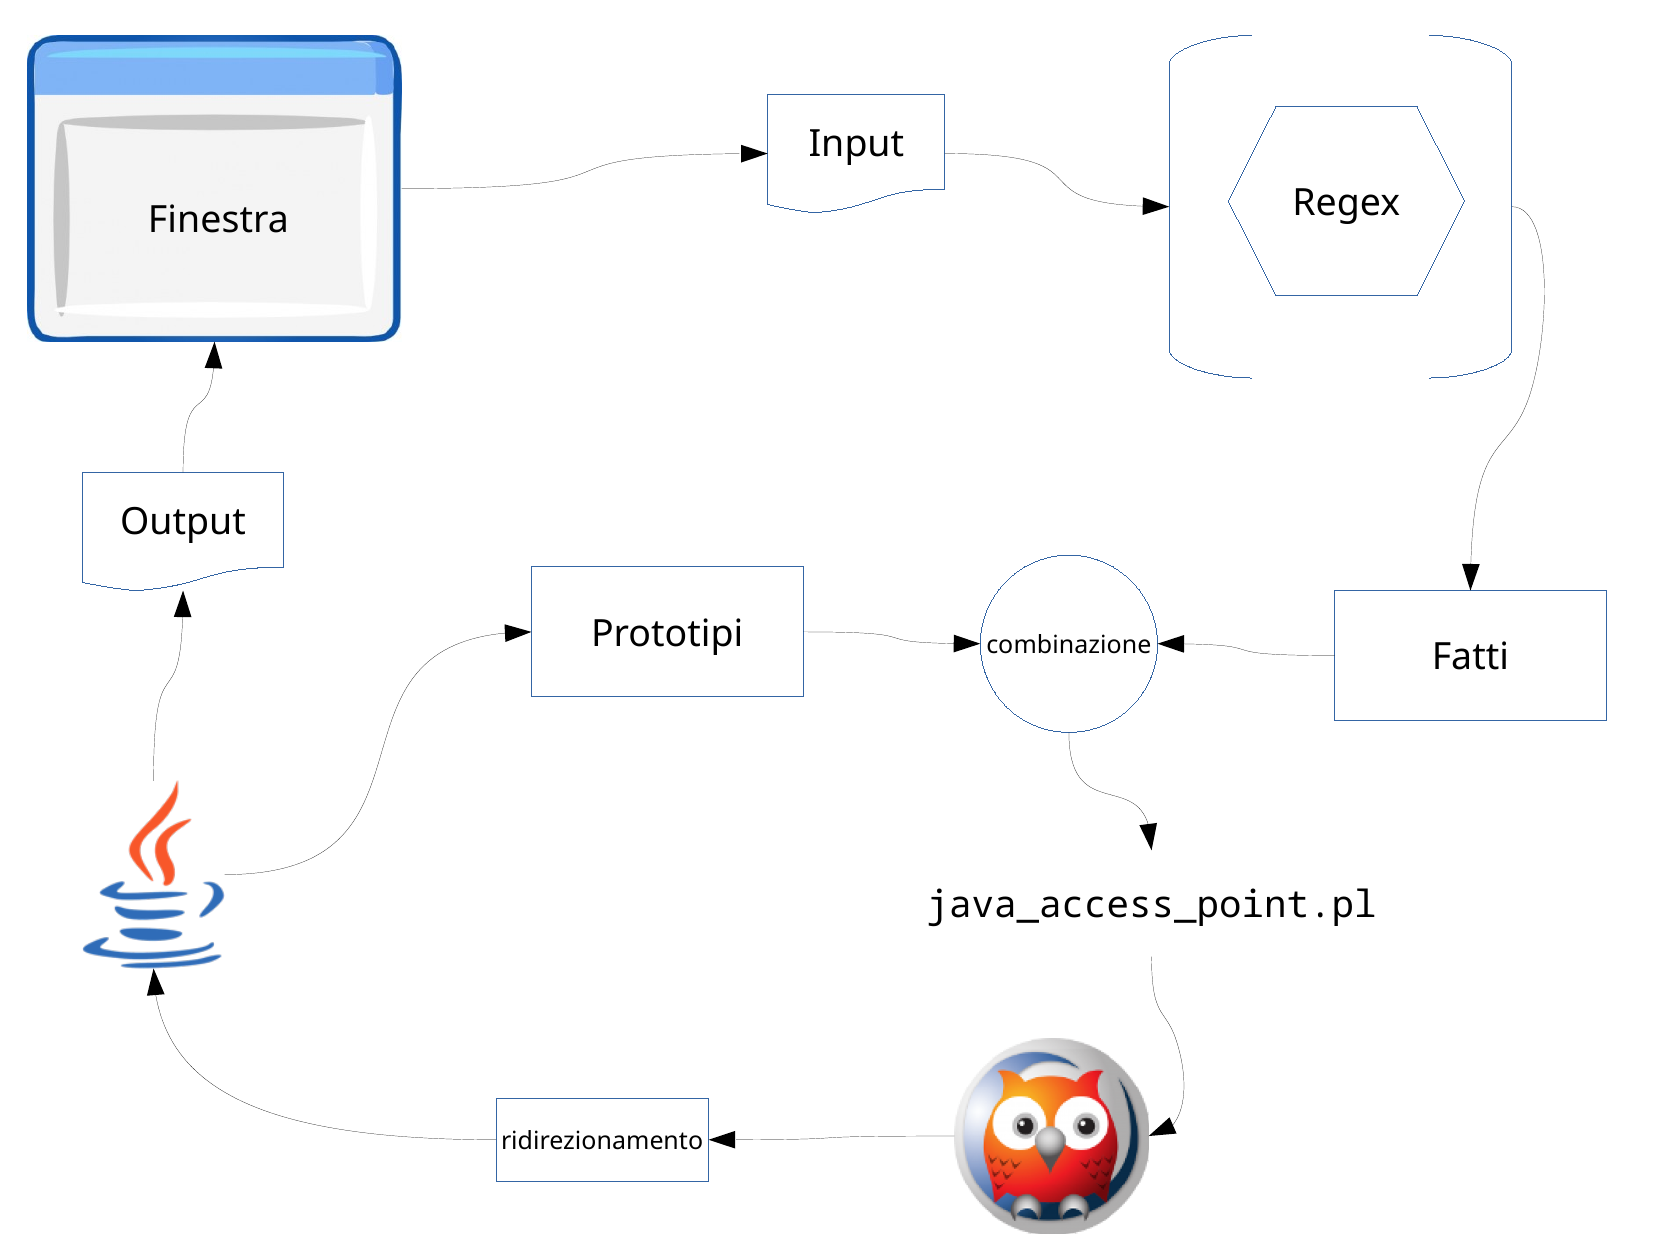

Finestra
Regex
Input
Output
combinazione
Prototipi
Fatti
java_access_point.pl
ridirezionamento